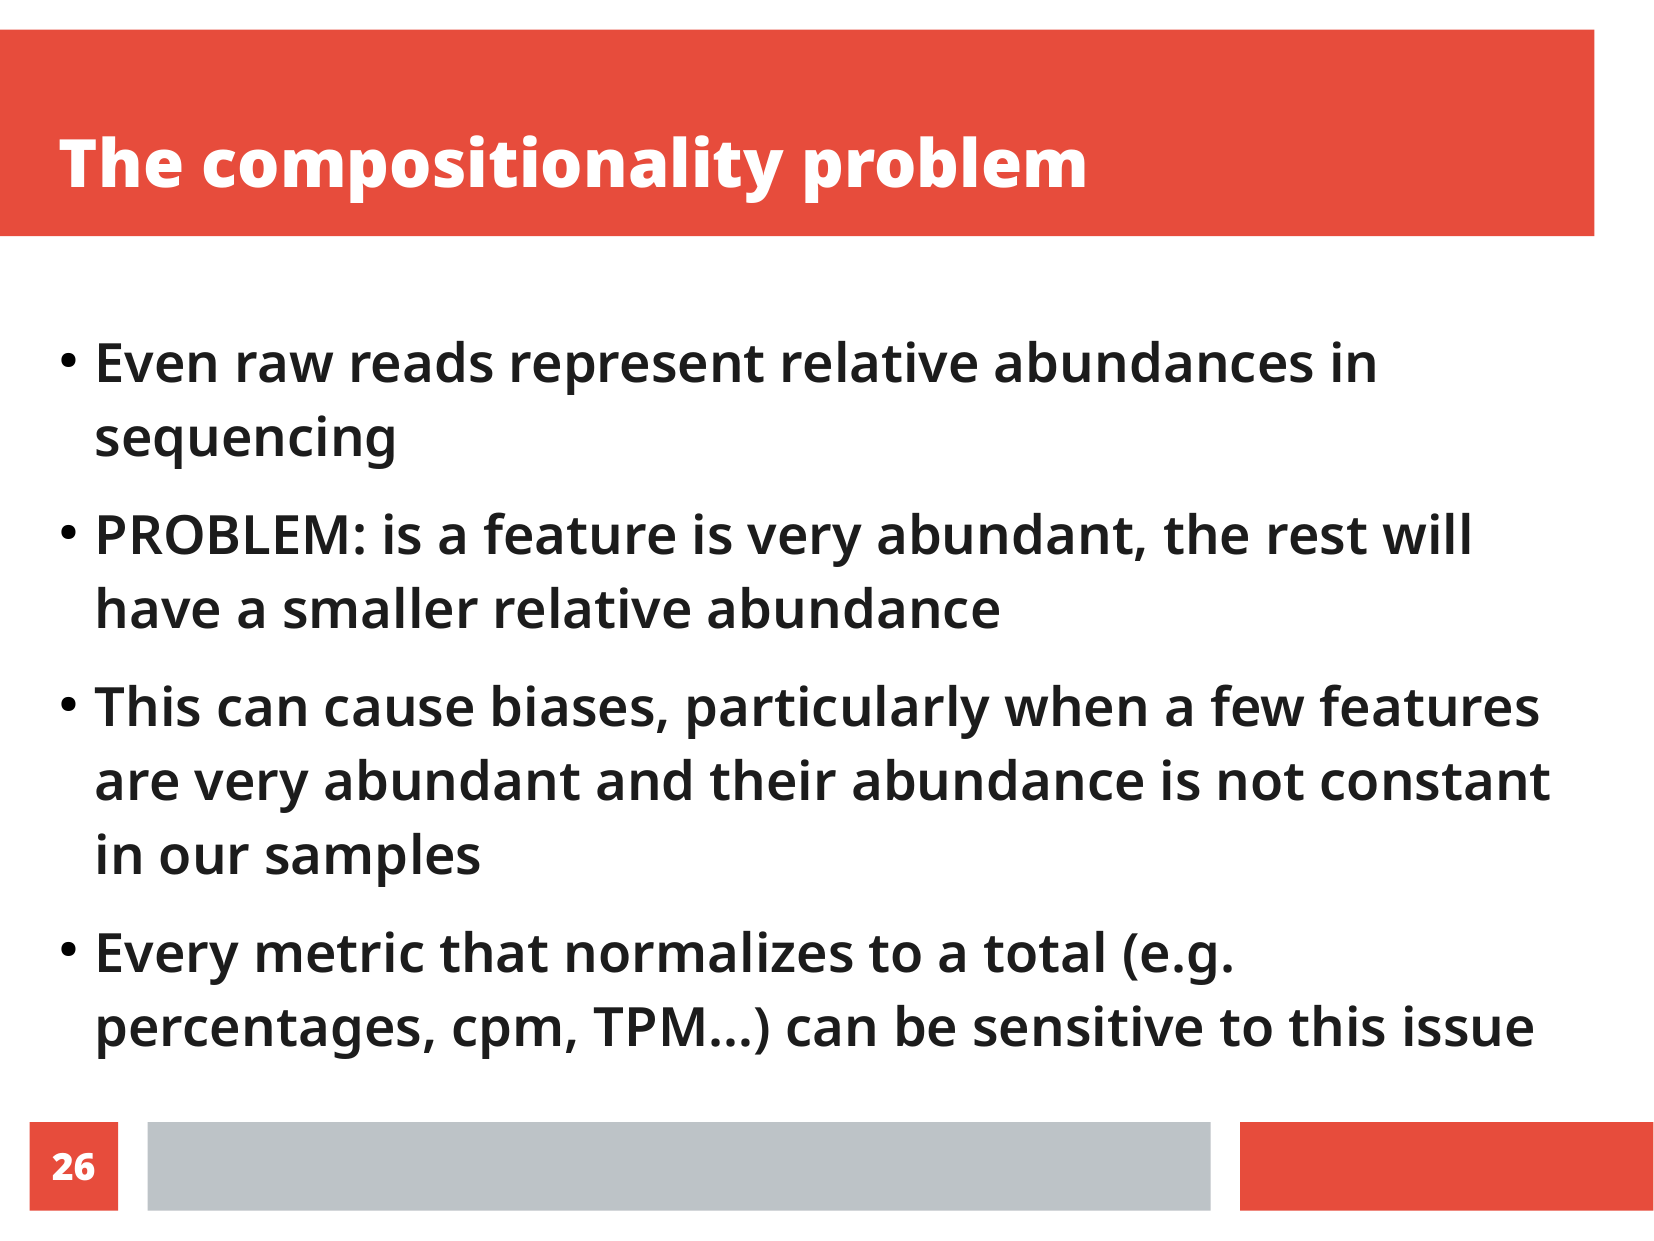

# The compositionality problem
Even raw reads represent relative abundances in sequencing
PROBLEM: is a feature is very abundant, the rest will have a smaller relative abundance
This can cause biases, particularly when a few features are very abundant and their abundance is not constant in our samples
Every metric that normalizes to a total (e.g. percentages, cpm, TPM…) can be sensitive to this issue
26